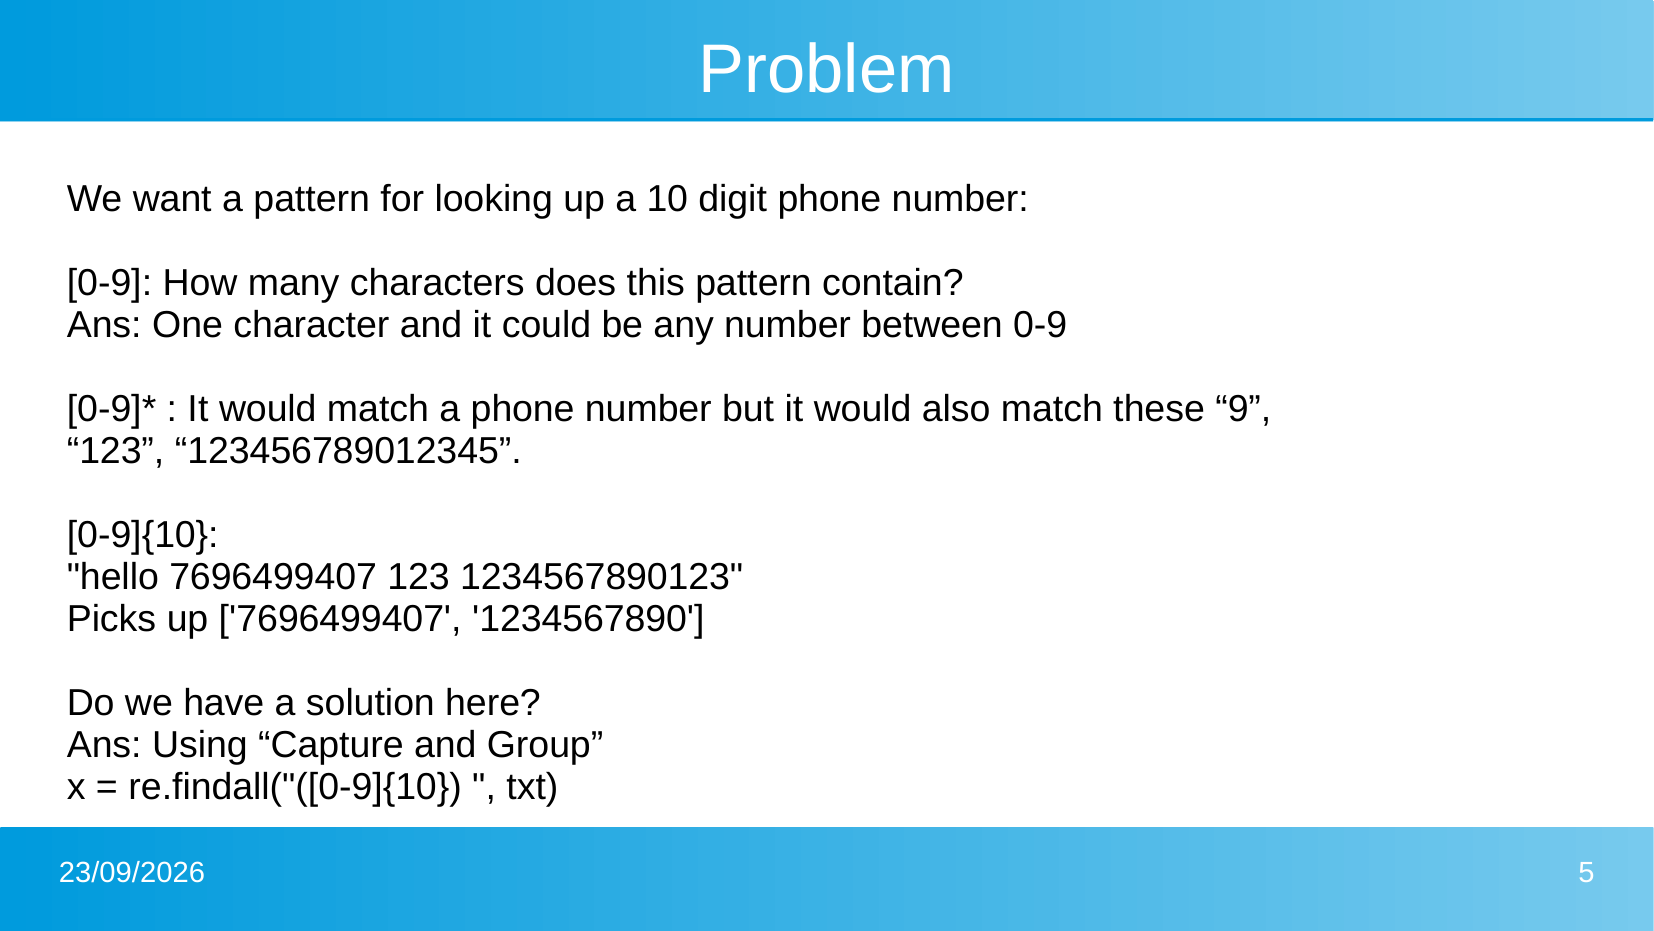

# Problem
We want a pattern for looking up a 10 digit phone number:
[0-9]: How many characters does this pattern contain?
Ans: One character and it could be any number between 0-9
[0-9]* : It would match a phone number but it would also match these “9”, “123”, “123456789012345”.
[0-9]{10}:
"hello 7696499407 123 1234567890123"
Picks up ['7696499407', '1234567890']
Do we have a solution here?
Ans: Using “Capture and Group”
x = re.findall("([0-9]{10}) ", txt)
5